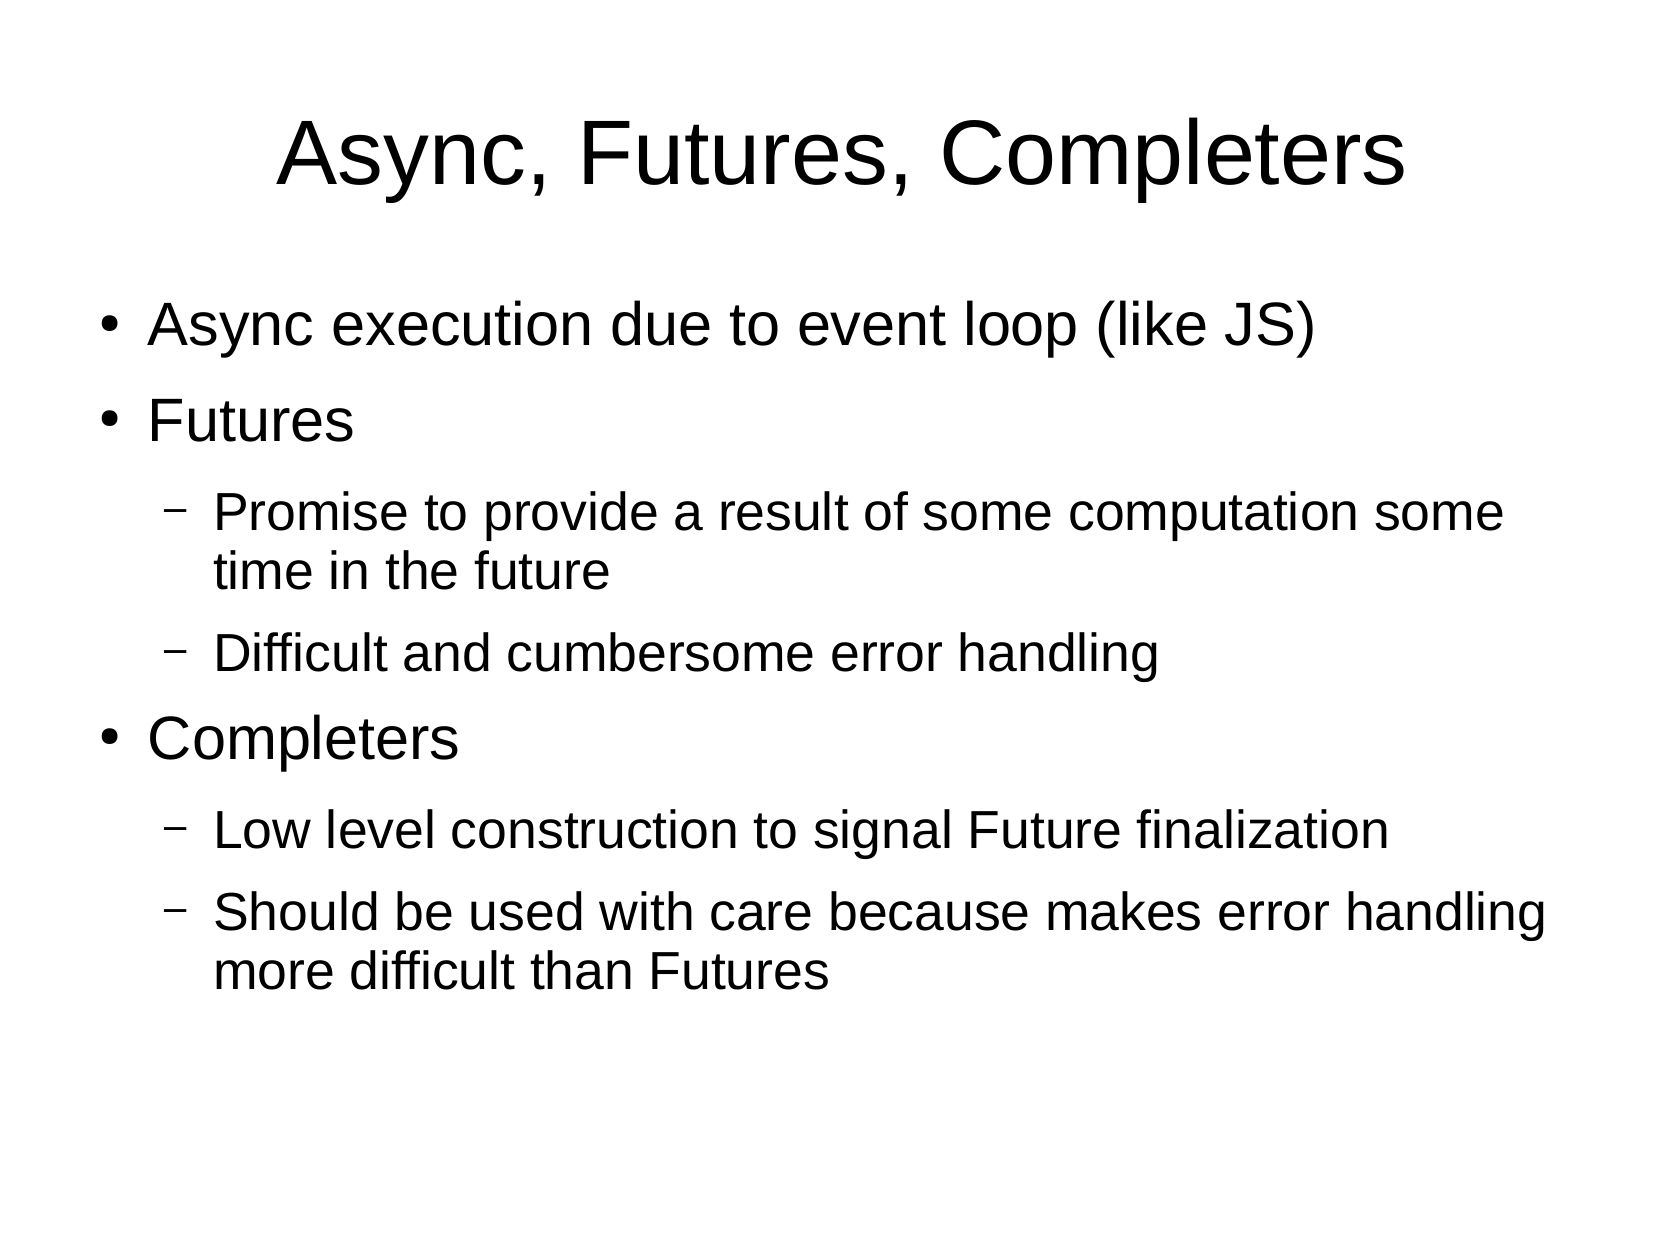

# Async, Futures, Completers
Async execution due to event loop (like JS)
Futures
Promise to provide a result of some computation some time in the future
Difficult and cumbersome error handling
Completers
Low level construction to signal Future finalization
Should be used with care because makes error handling more difficult than Futures